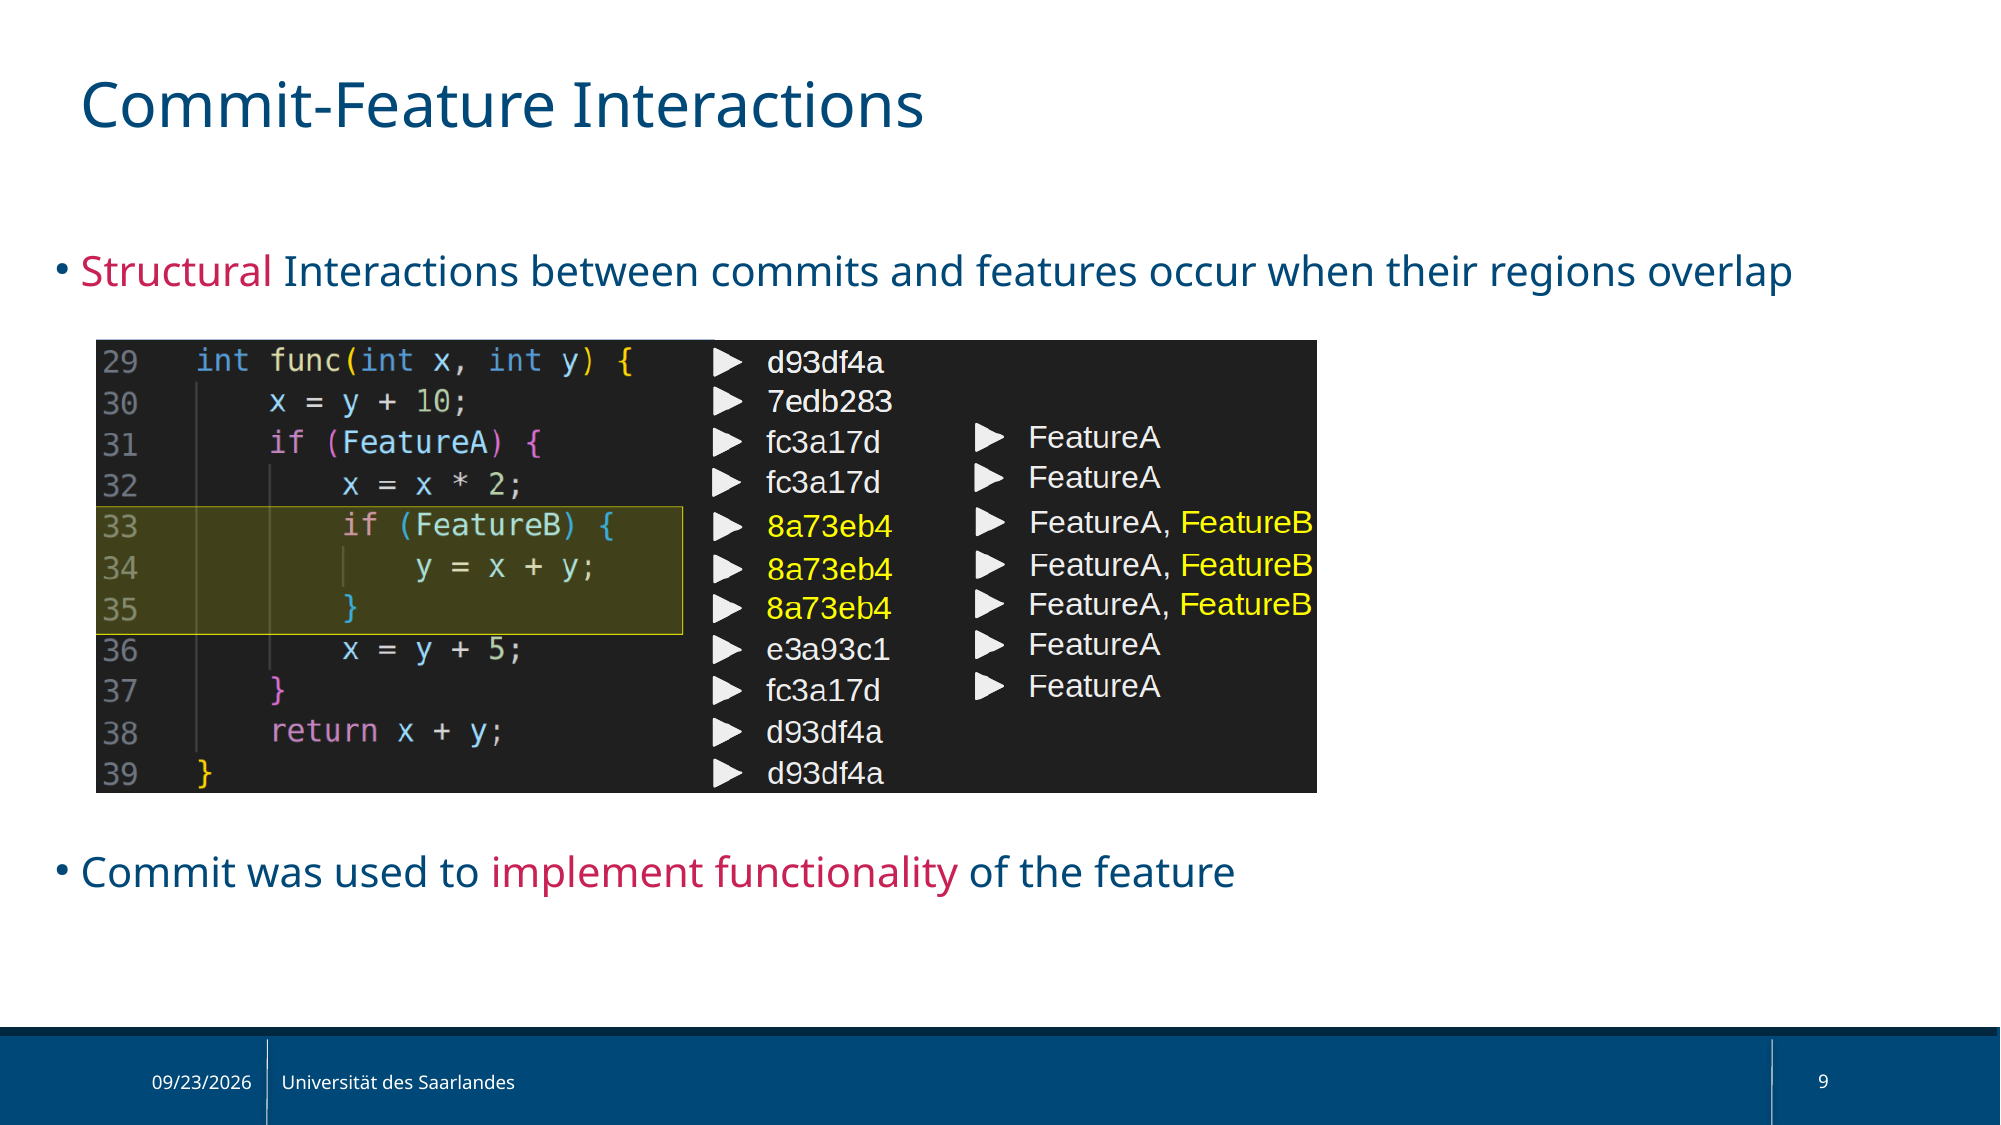

Commit-Feature Interactions
# Structural Interactions between commits and features occur when their regions overlap
 Commit was used to implement functionality of the feature
Universität des Saarlandes